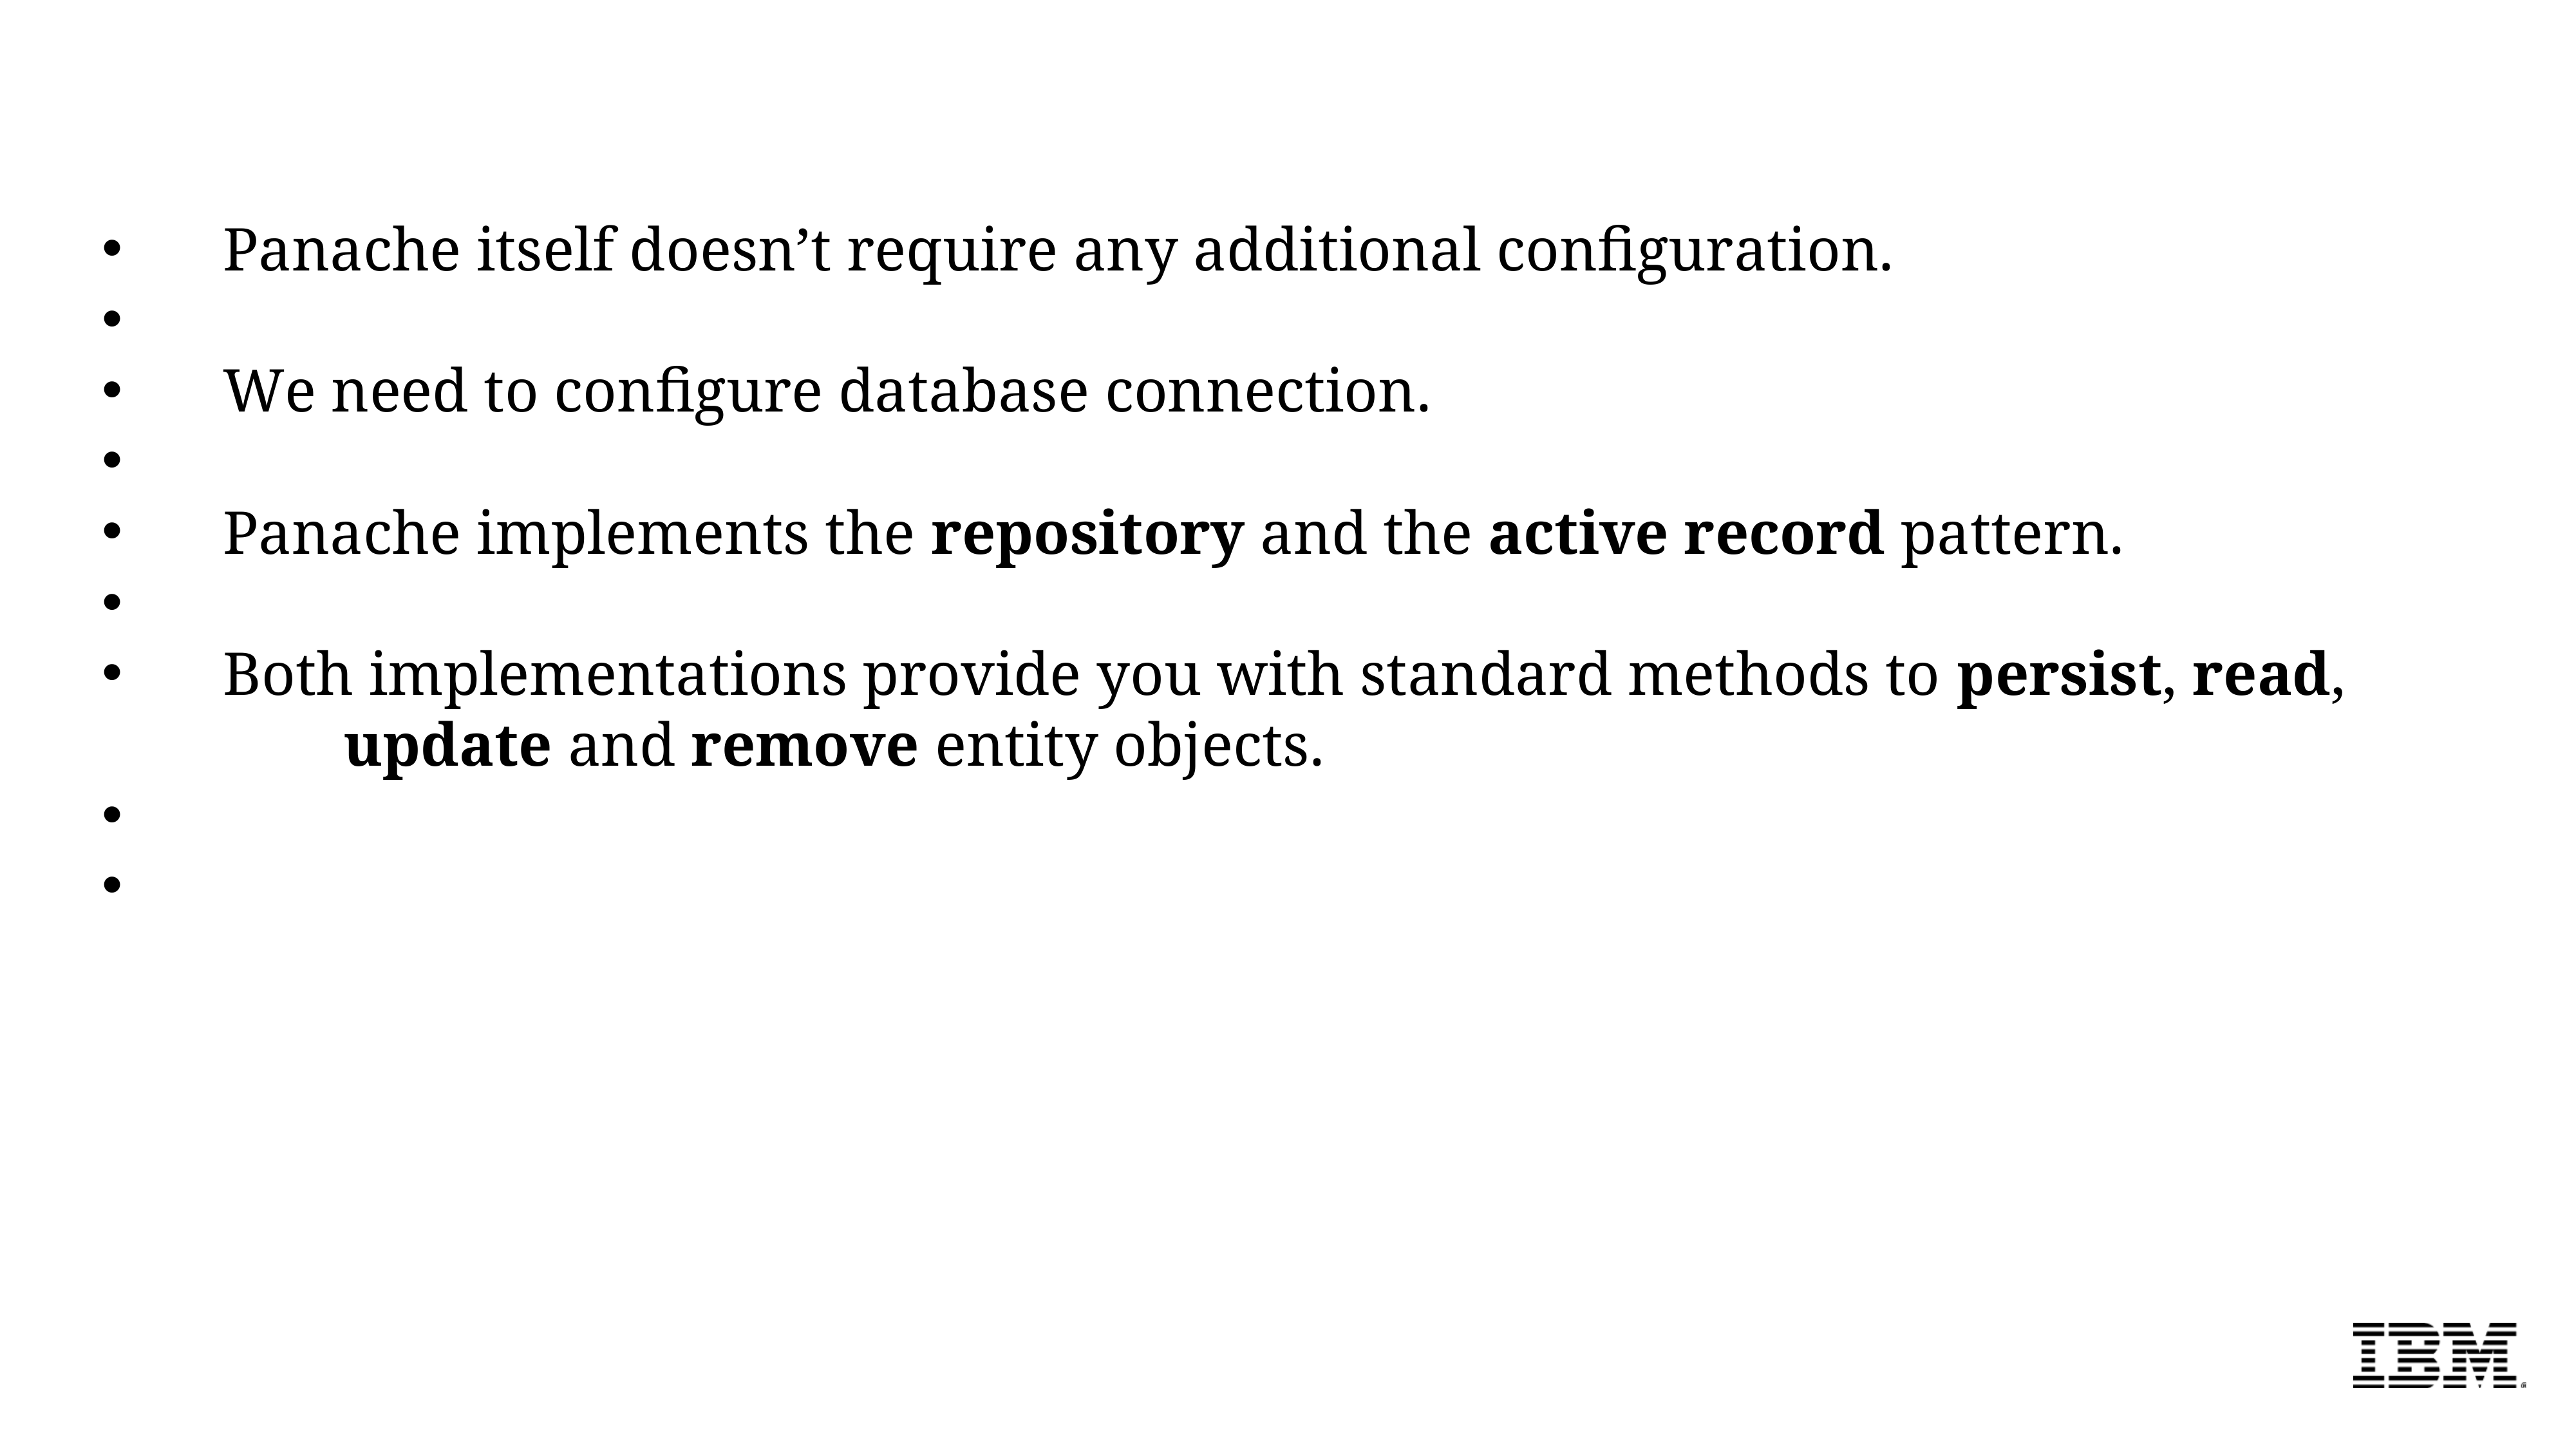

Panache itself doesn’t require any additional configuration.
We need to configure database connection.
Panache implements the repository and the active record pattern.
Both implementations provide you with standard methods to persist, read, update and remove entity objects.